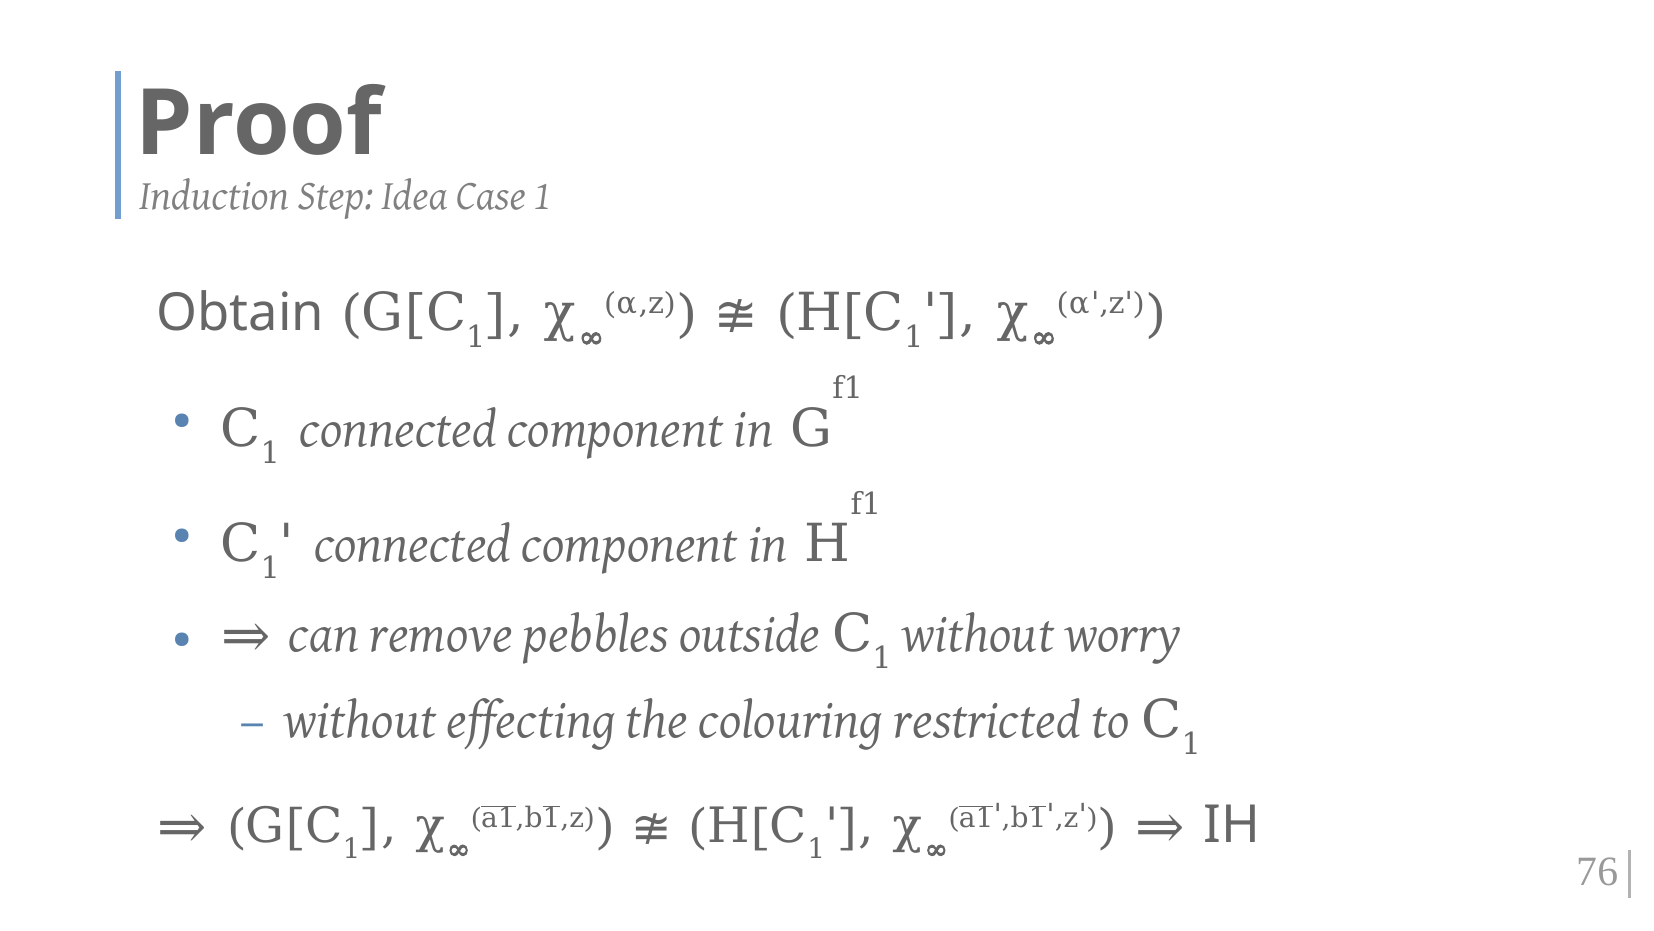

# Proof
Induction Step: Idea Case 1
Obtain (G[C1], χ∞(α,z)) ≇ (H[C1'], χ∞(α',z'))
C1 connected component in Gf1
C1' connected component in Hf1
⇒ can remove pebbles outside C1 without worry
without effecting the colouring restricted to C1
⇒ (G[C1], χ∞(a1,b1,z)) ≇ (H[C1'], χ∞(a1',b1',z')) ⇒ IH
76